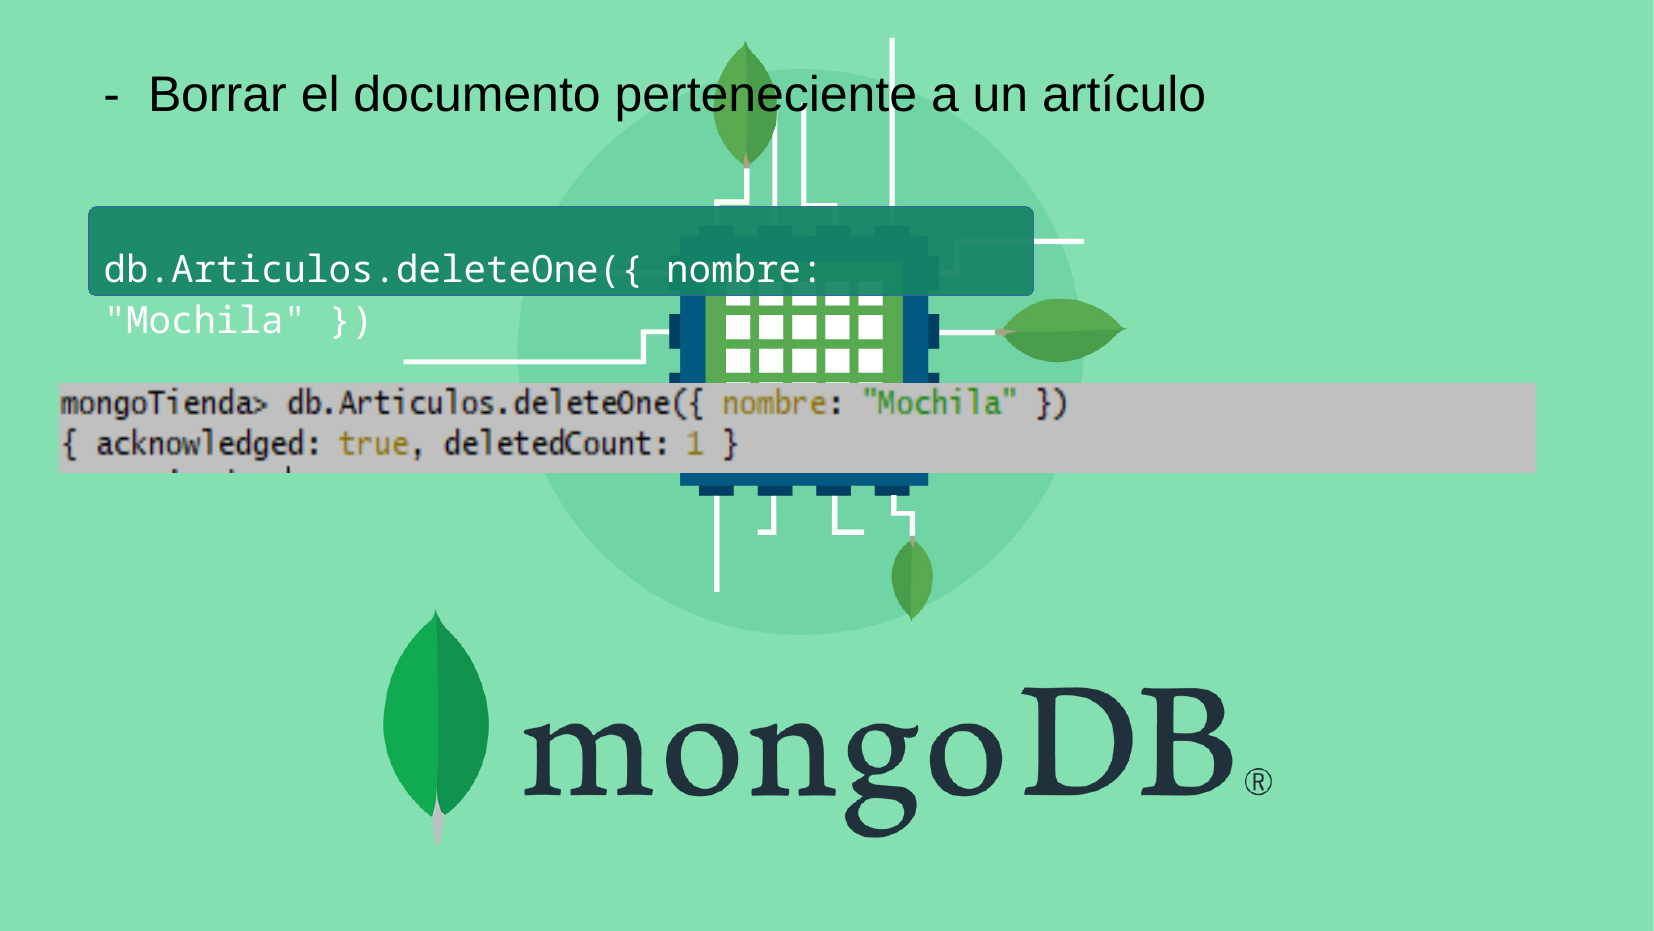

- Borrar el documento perteneciente a un artículo
db.Articulos.deleteOne({ nombre: "Mochila" })